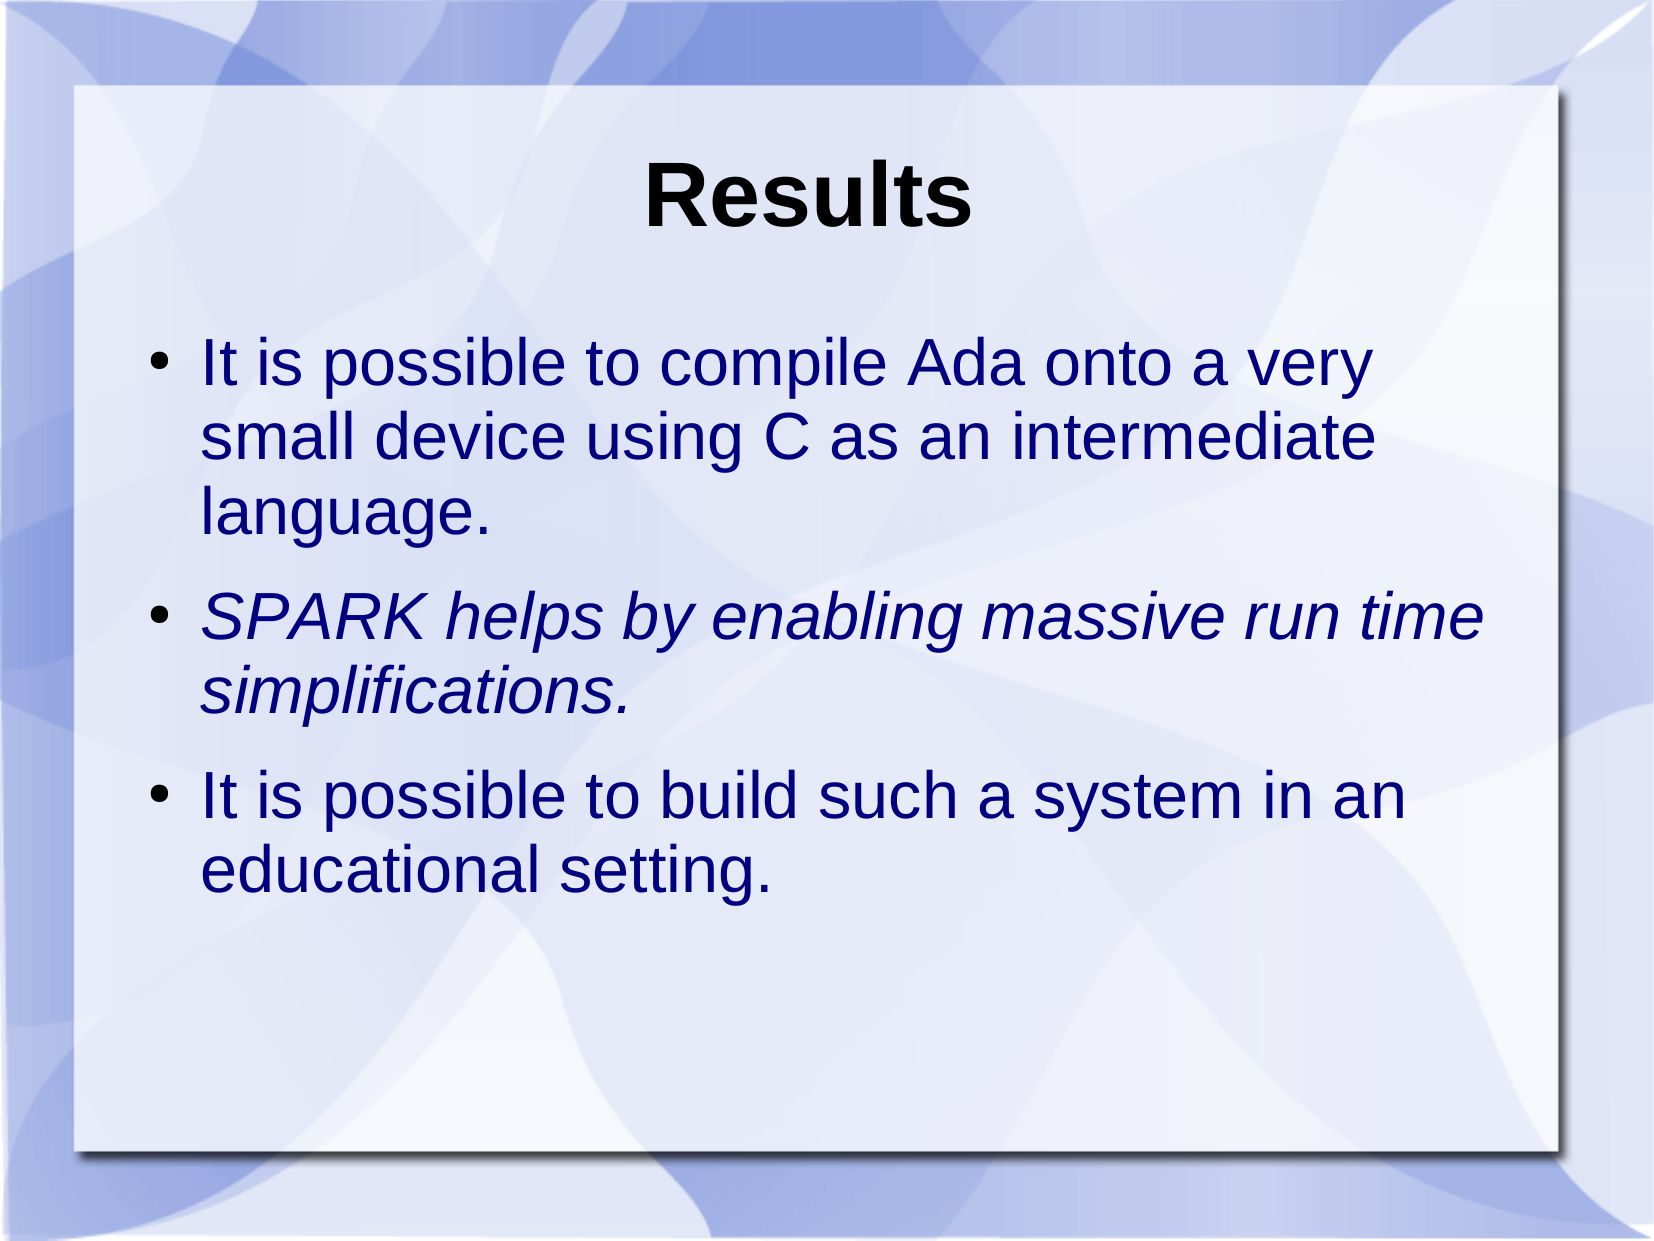

# Results
It is possible to compile Ada onto a very small device using C as an intermediate language.
SPARK helps by enabling massive run time simplifications.
It is possible to build such a system in an educational setting.